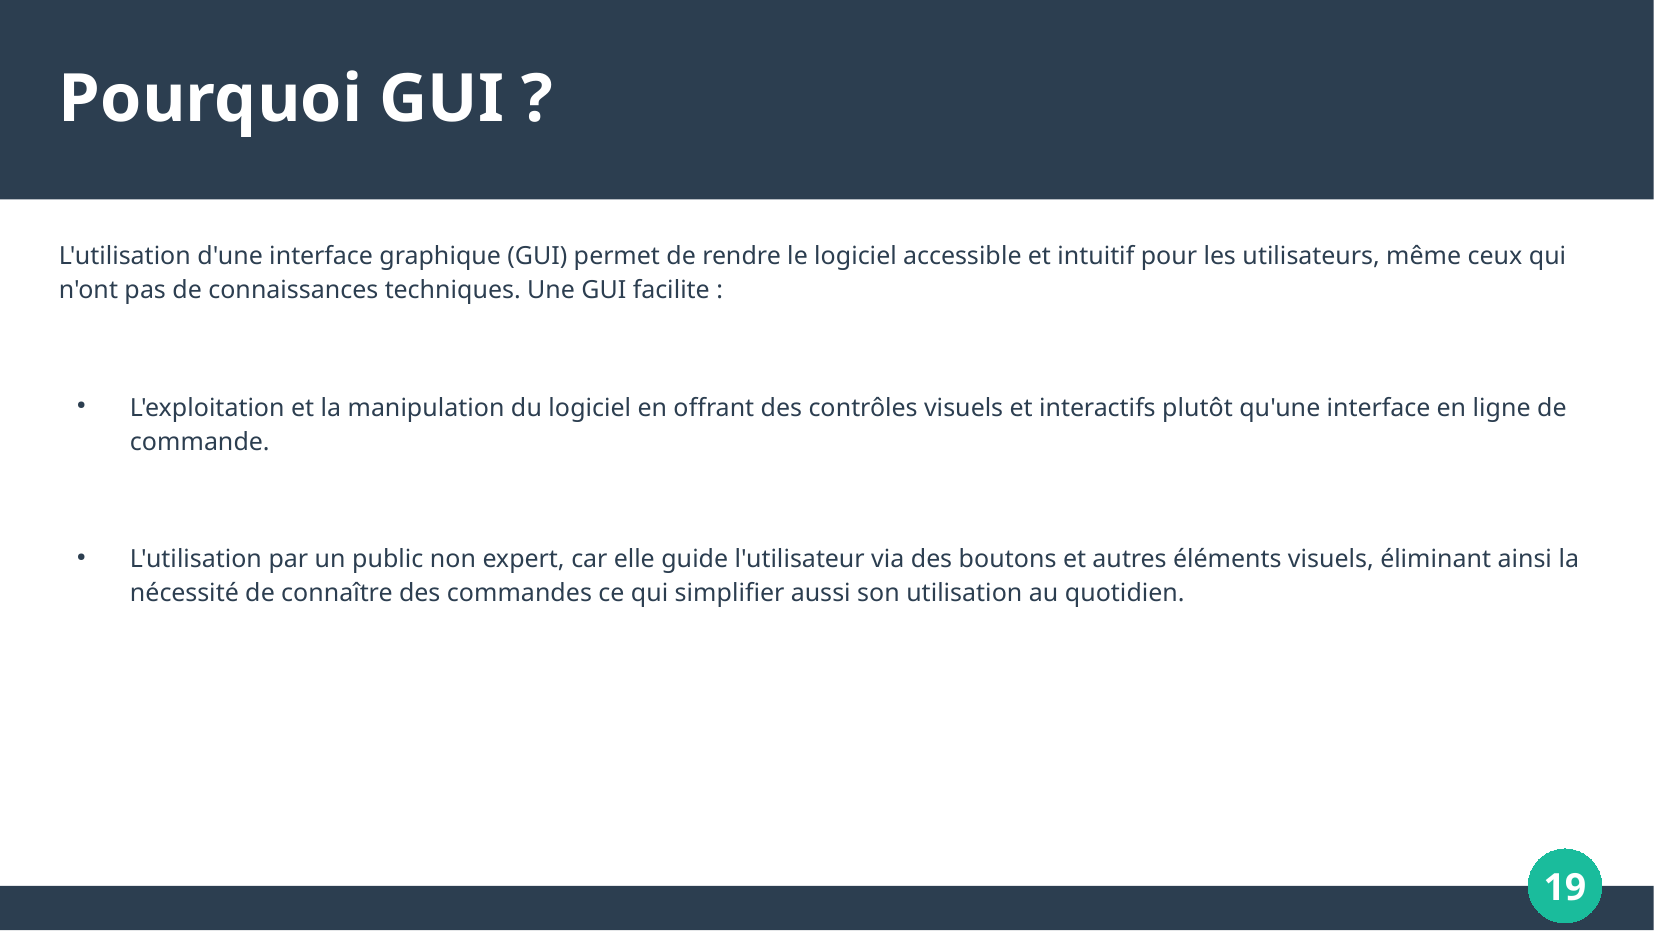

Pourquoi GUI ?
# L'utilisation d'une interface graphique (GUI) permet de rendre le logiciel accessible et intuitif pour les utilisateurs, même ceux qui n'ont pas de connaissances techniques. Une GUI facilite :
L'exploitation et la manipulation du logiciel en offrant des contrôles visuels et interactifs plutôt qu'une interface en ligne de commande.
L'utilisation par un public non expert, car elle guide l'utilisateur via des boutons et autres éléments visuels, éliminant ainsi la nécessité de connaître des commandes ce qui simplifier aussi son utilisation au quotidien.
19